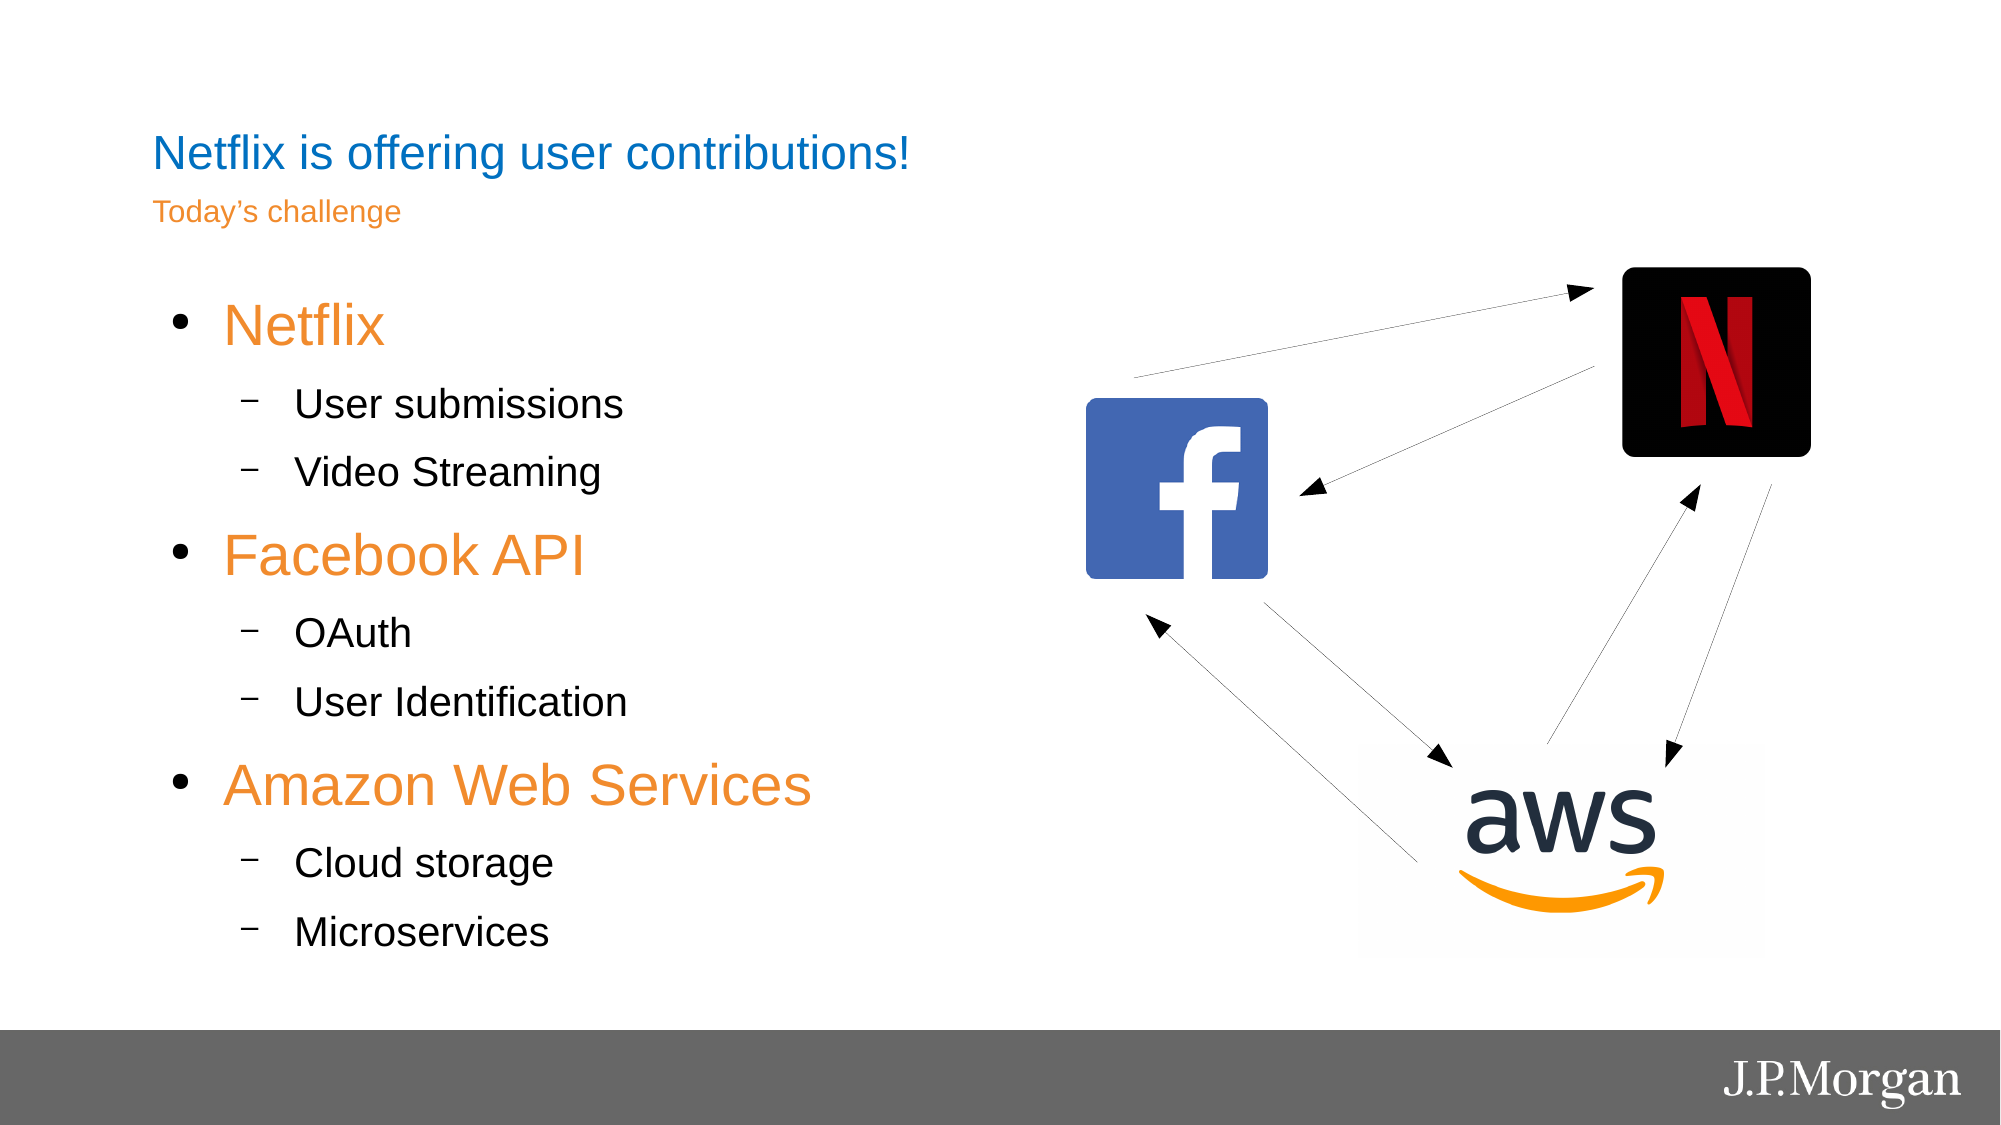

# Netflix is offering user contributions!
Today’s challenge
Netflix
User submissions
Video Streaming
Facebook API
OAuth
User Identification
Amazon Web Services
Cloud storage
Microservices